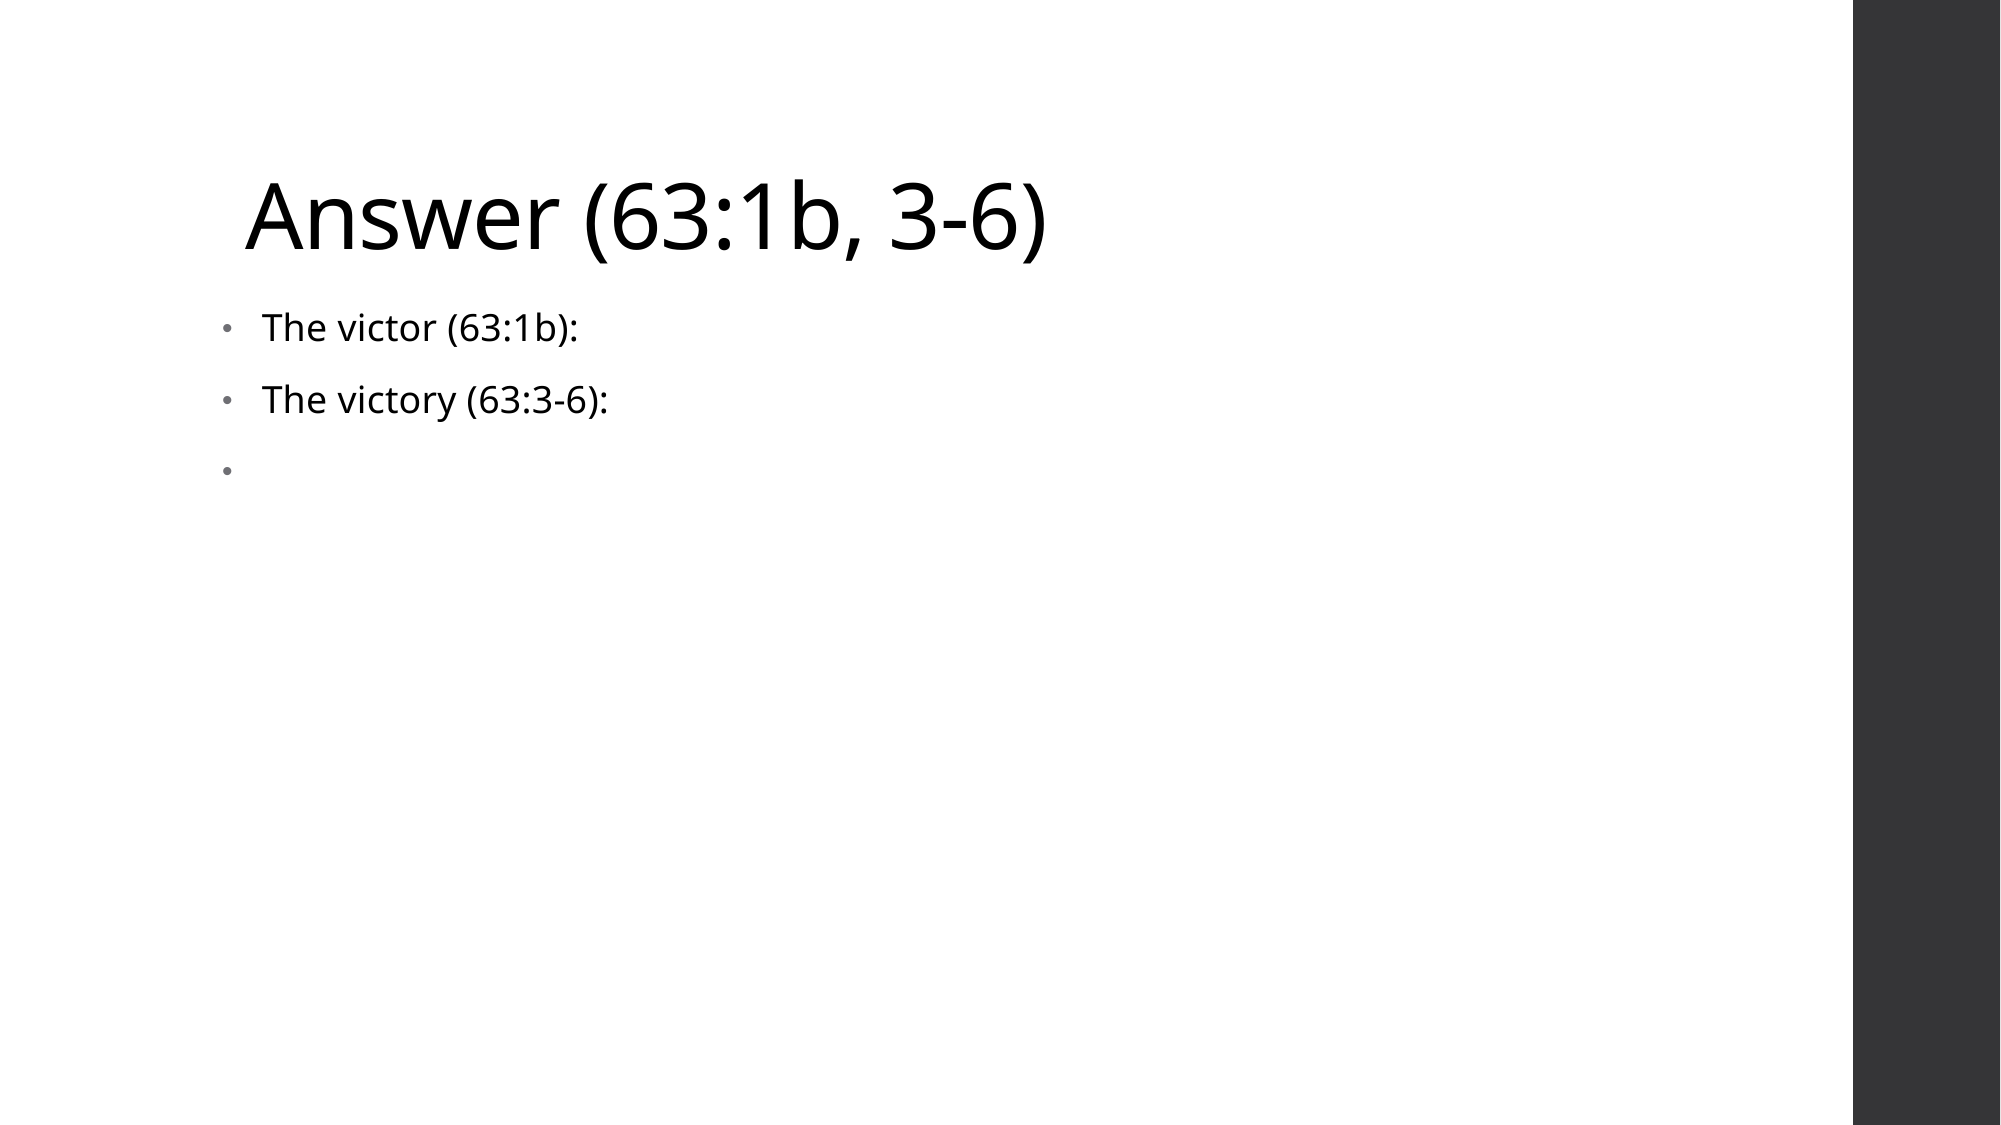

# Answer (63:1b, 3-6)
 The victor (63:1b):
 The victory (63:3-6):